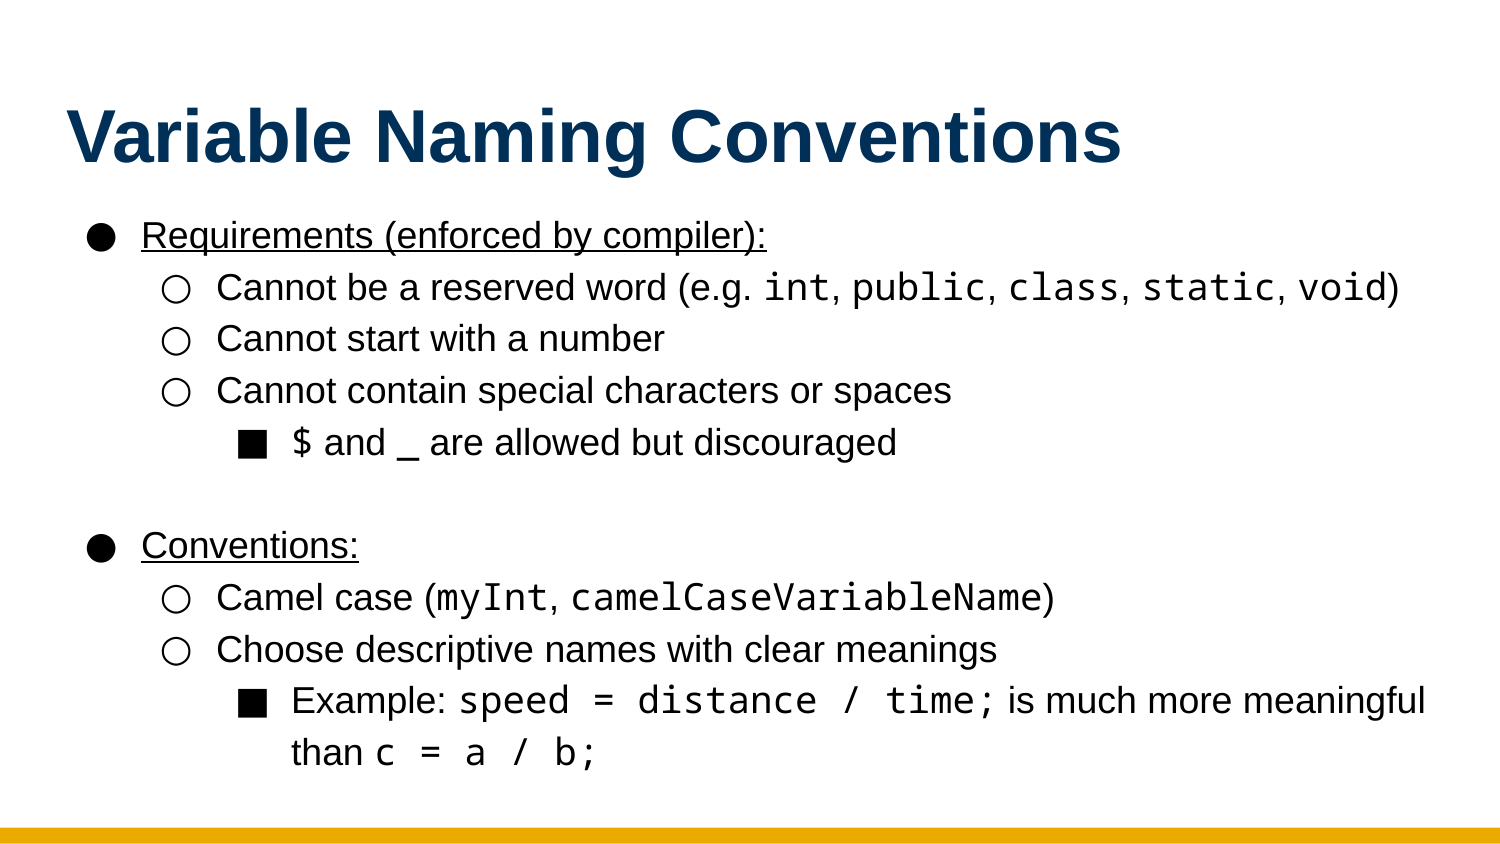

# Variable Naming Conventions
Requirements (enforced by compiler):
Cannot be a reserved word (e.g. int, public, class, static, void)
Cannot start with a number
Cannot contain special characters or spaces
$ and _ are allowed but discouraged
Conventions:
Camel case (myInt, camelCaseVariableName)
Choose descriptive names with clear meanings
Example: speed = distance / time; is much more meaningful than c = a / b;